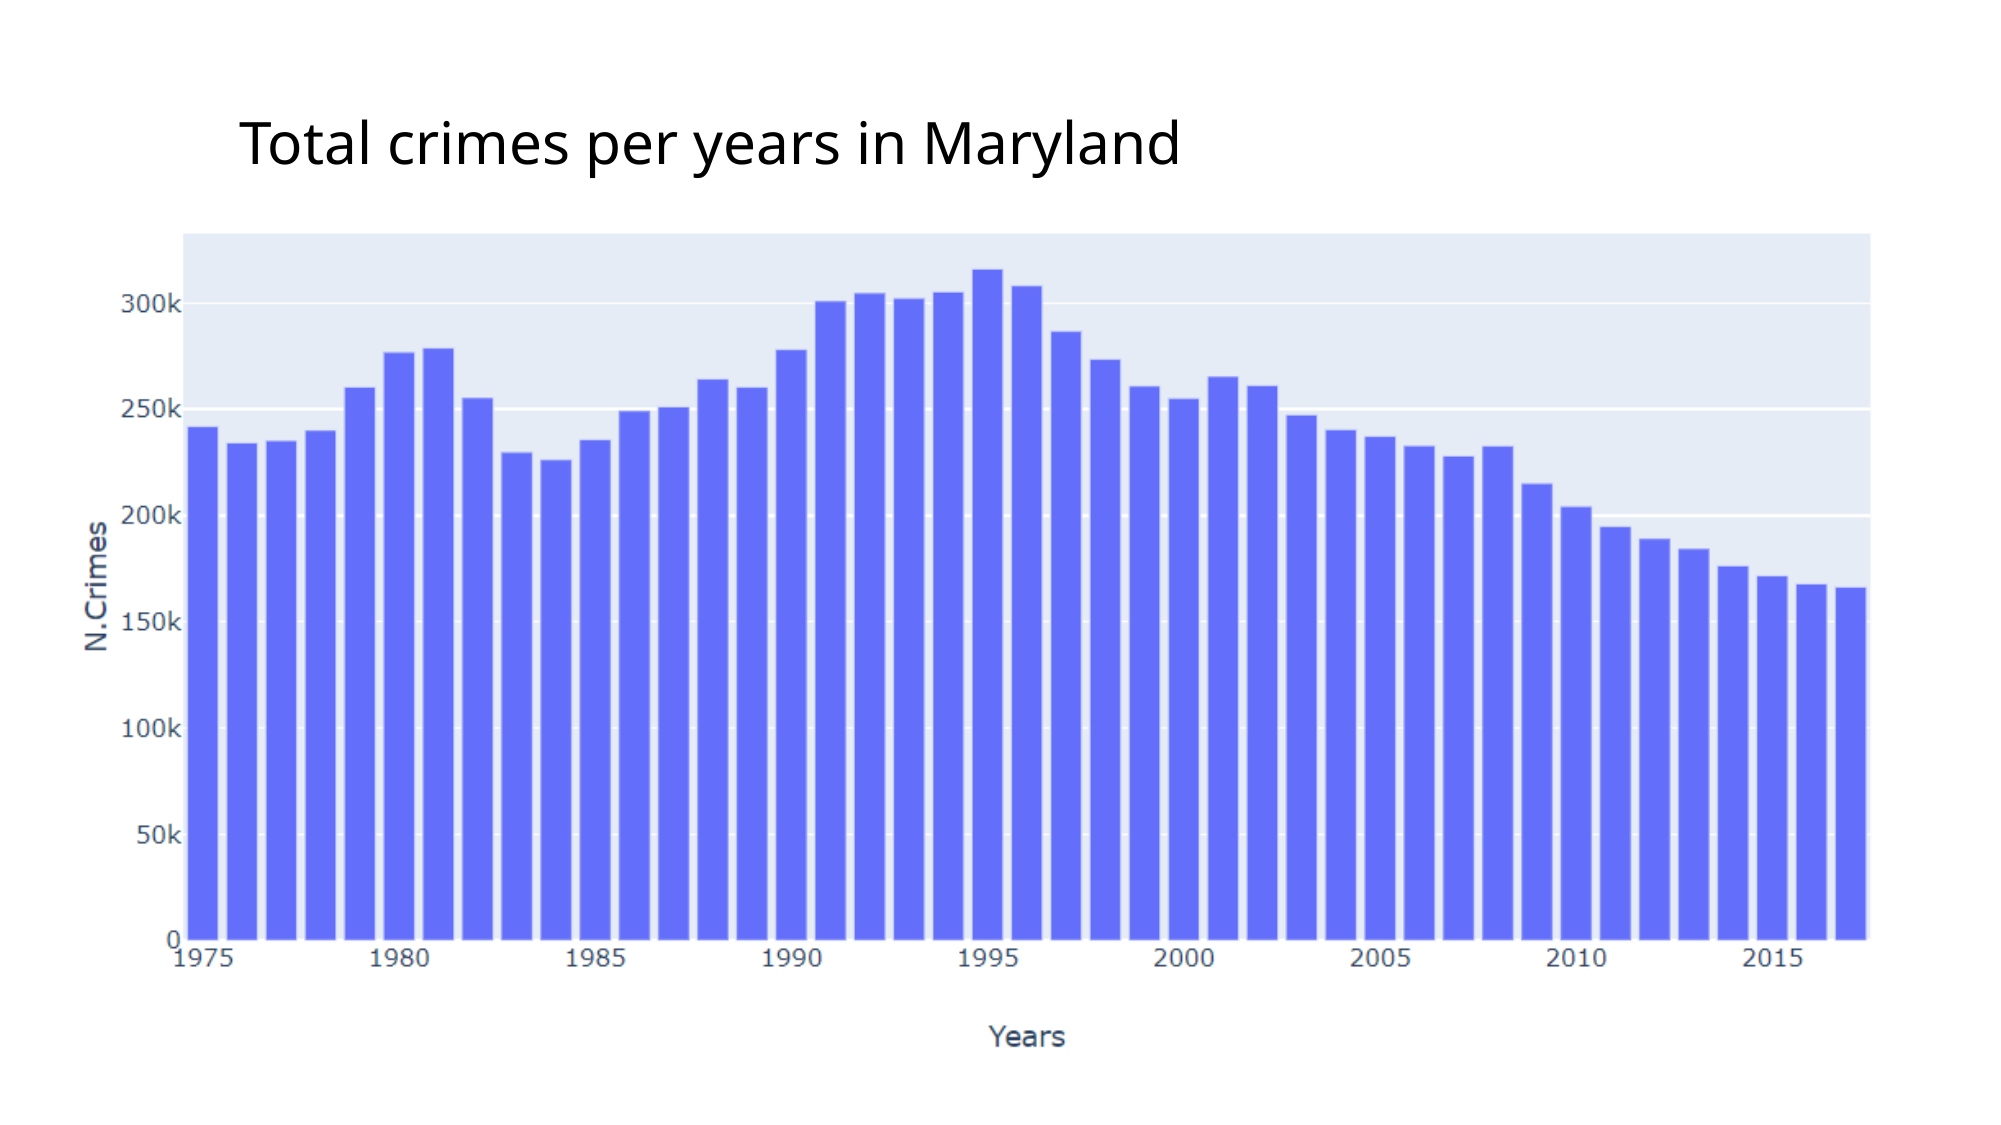

# Total crimes per years in Maryland